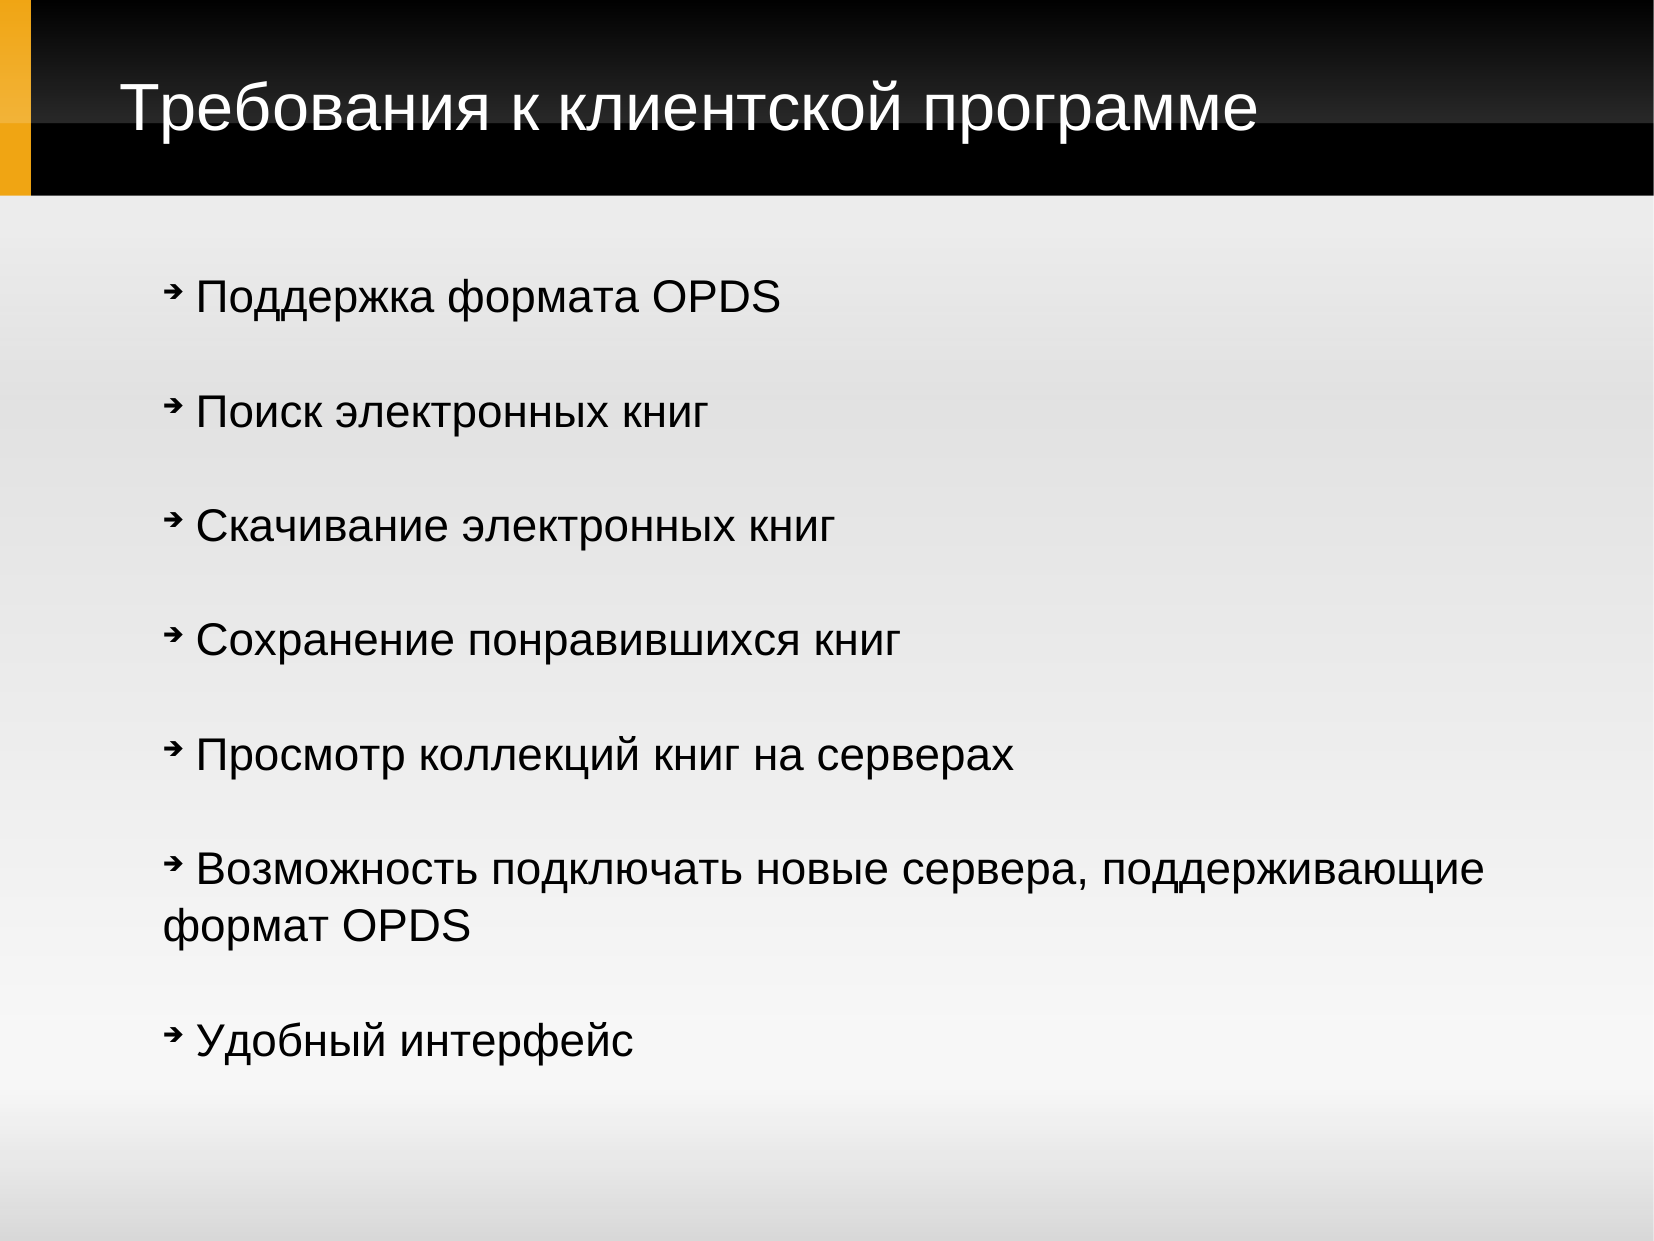

Требования к клиентской программе
 Поддержка формата OPDS
 Поиск электронных книг
 Скачивание электронных книг
 Cохранение понравившихся книг
 Просмотр коллекций книг на серверах
 Возможность подключать новые сервера, поддерживающие формат OPDS
 Удобный интерфейс